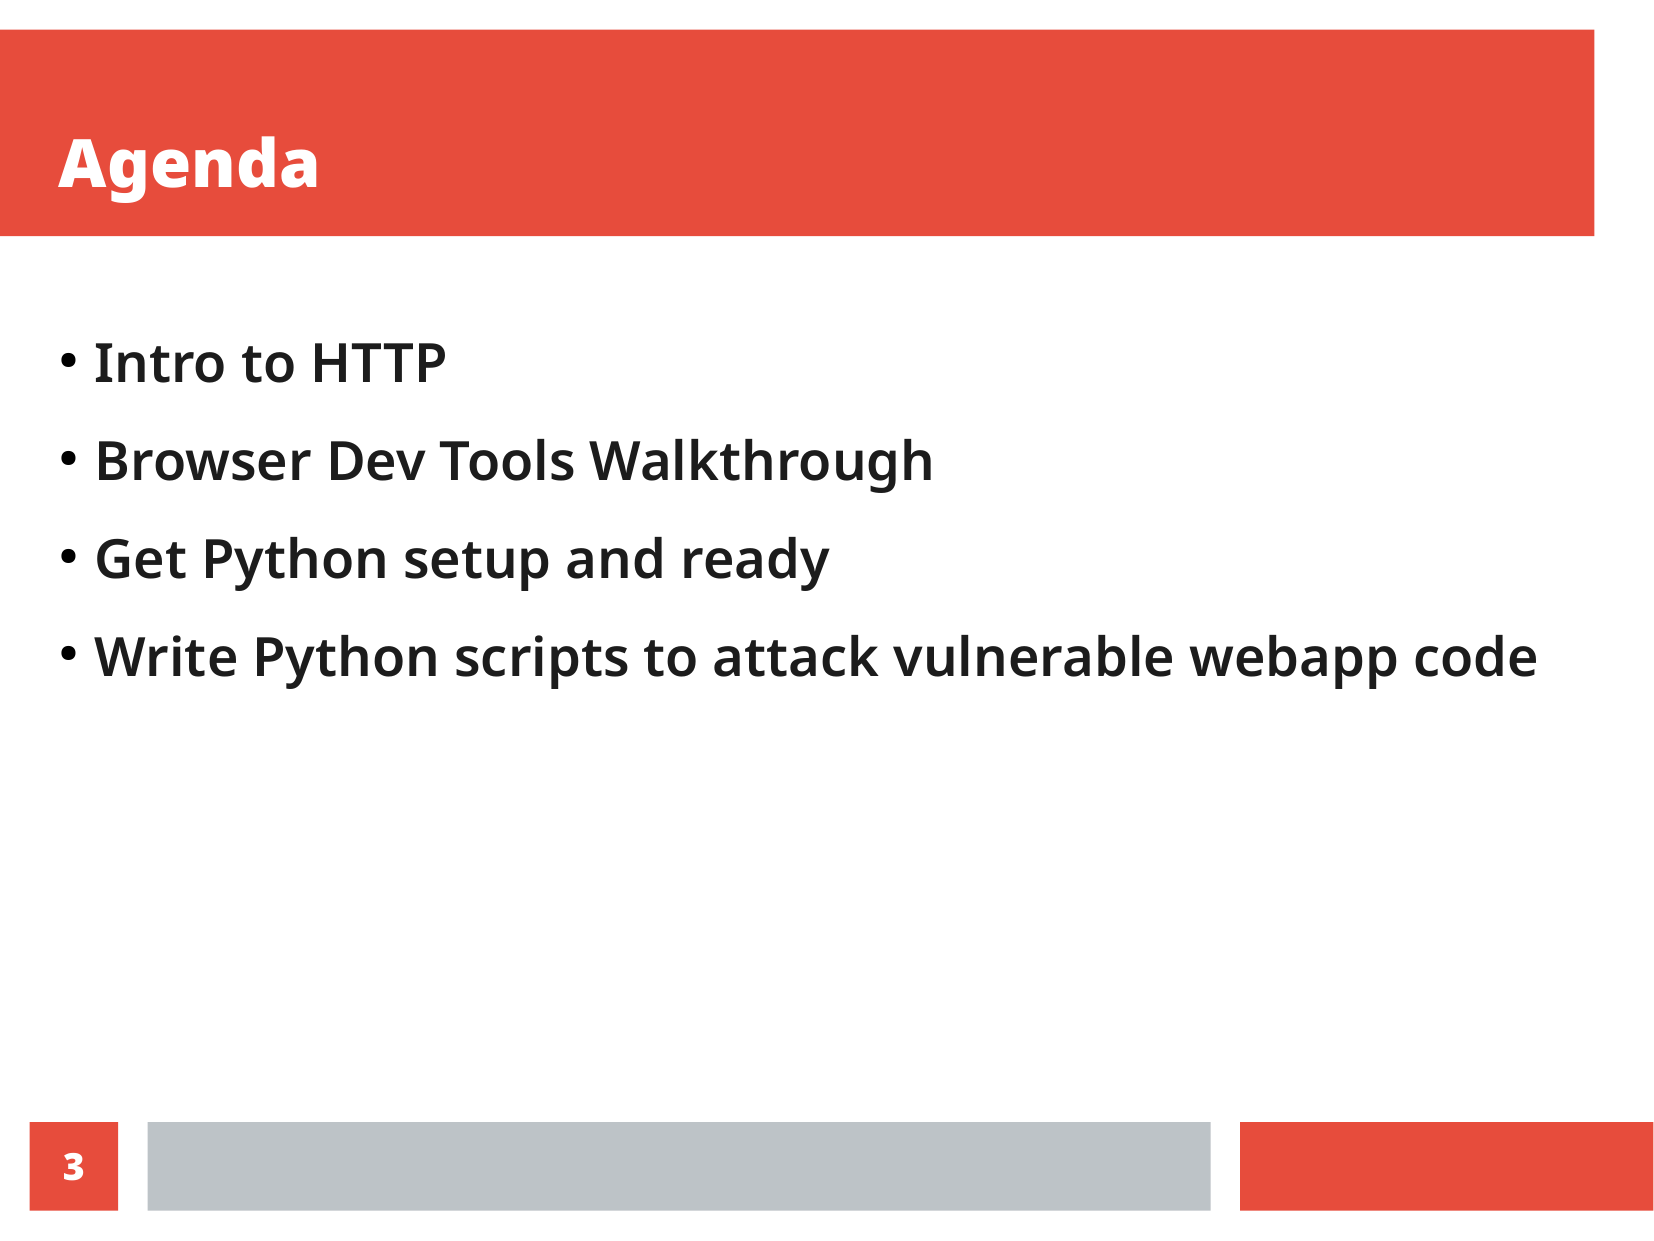

# Agenda
Intro to HTTP
Browser Dev Tools Walkthrough
Get Python setup and ready
Write Python scripts to attack vulnerable webapp code
3